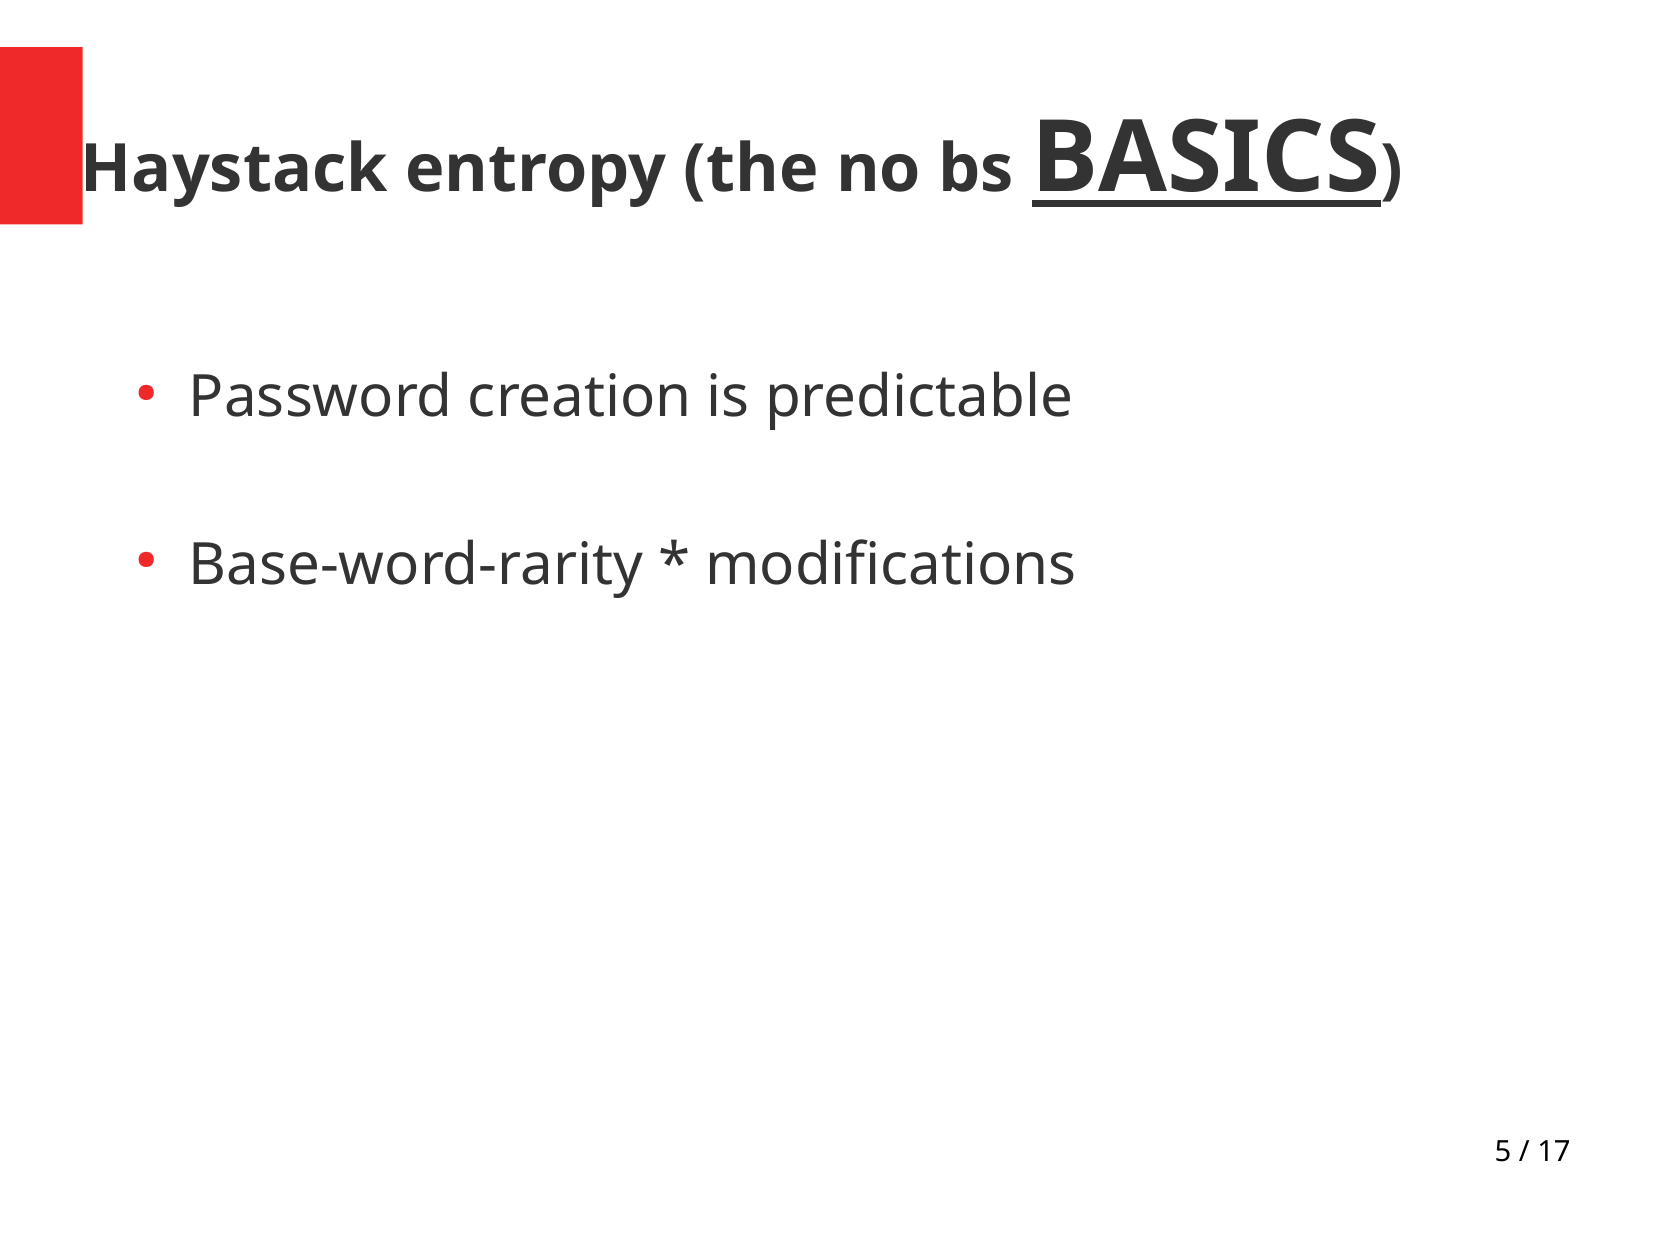

Haystack entropy (the no bs BASICS)
# Password creation is predictable
Base-word-rarity * modifications
5